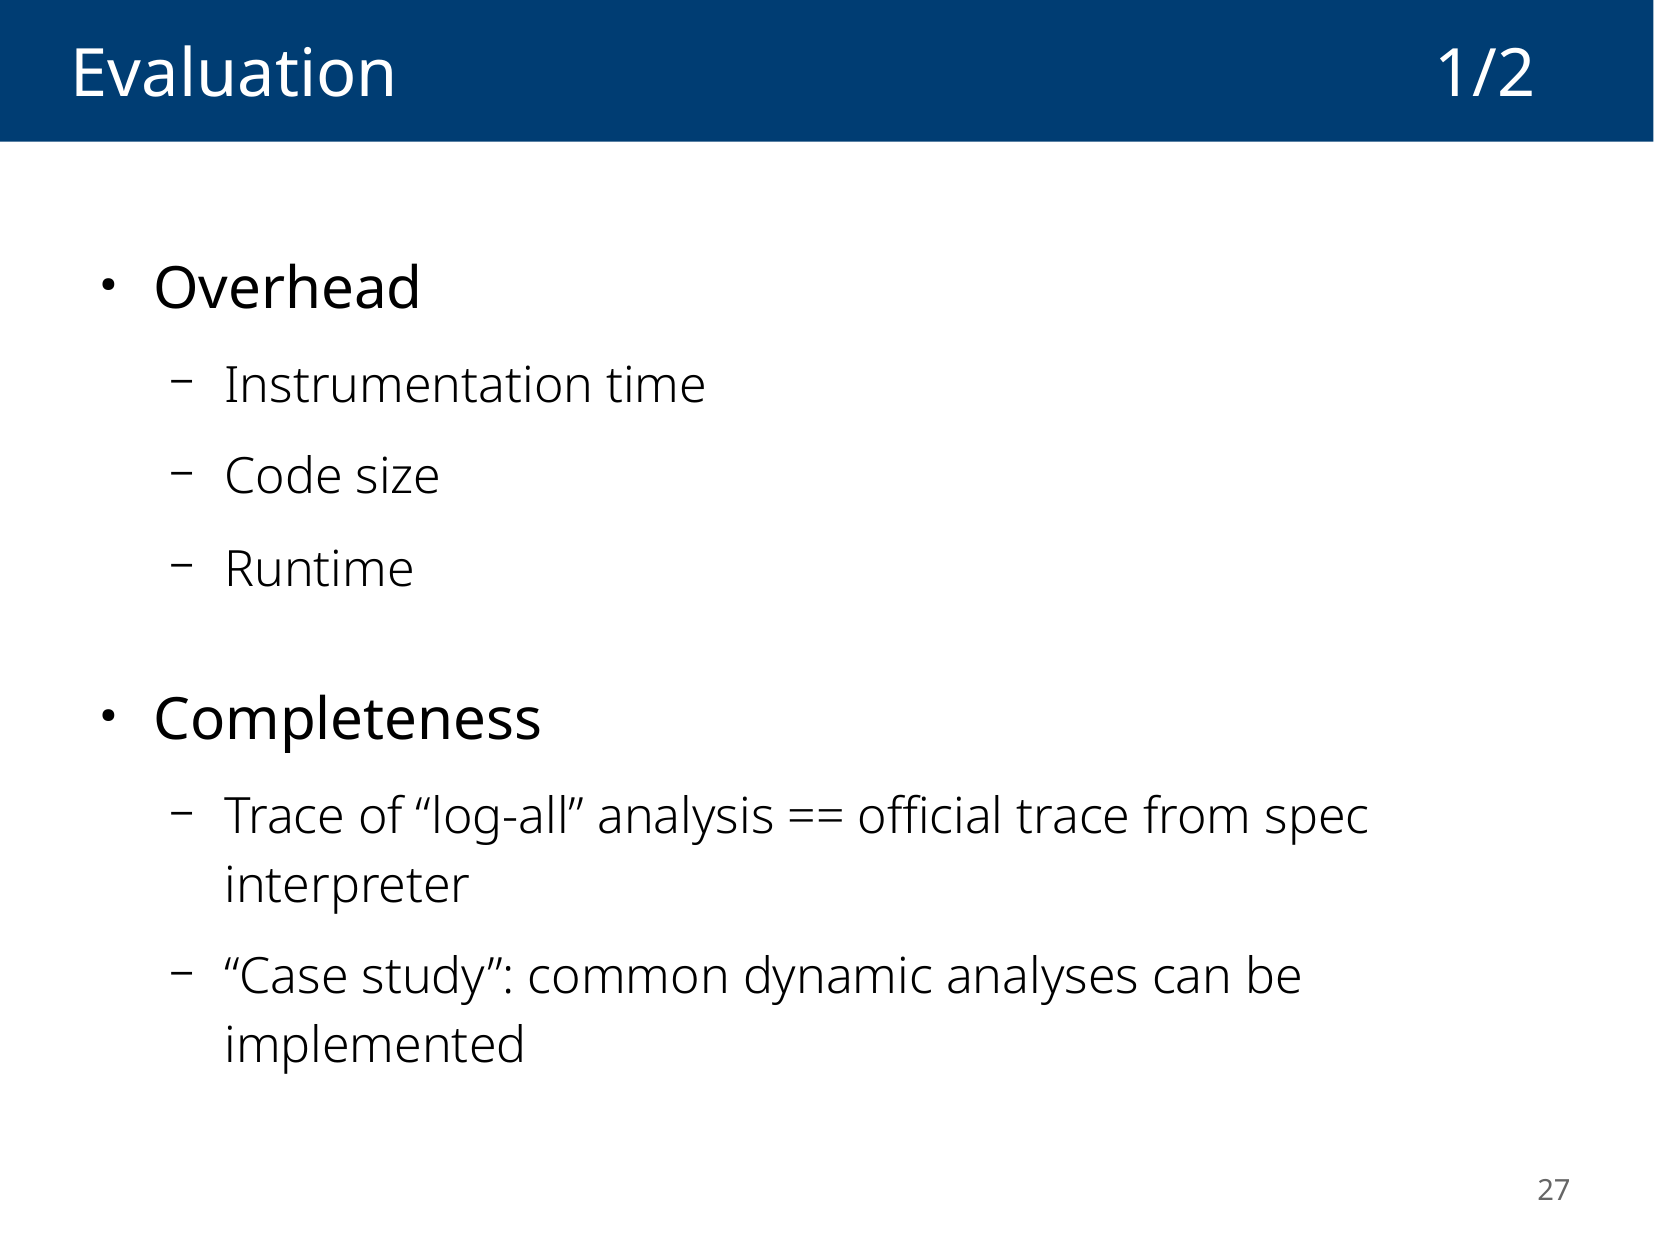

# Evaluation	1/2
Overhead
Instrumentation time
Code size
Runtime
Completeness
Trace of “log-all” analysis == official trace from spec interpreter
“Case study”: common dynamic analyses can be implemented
27